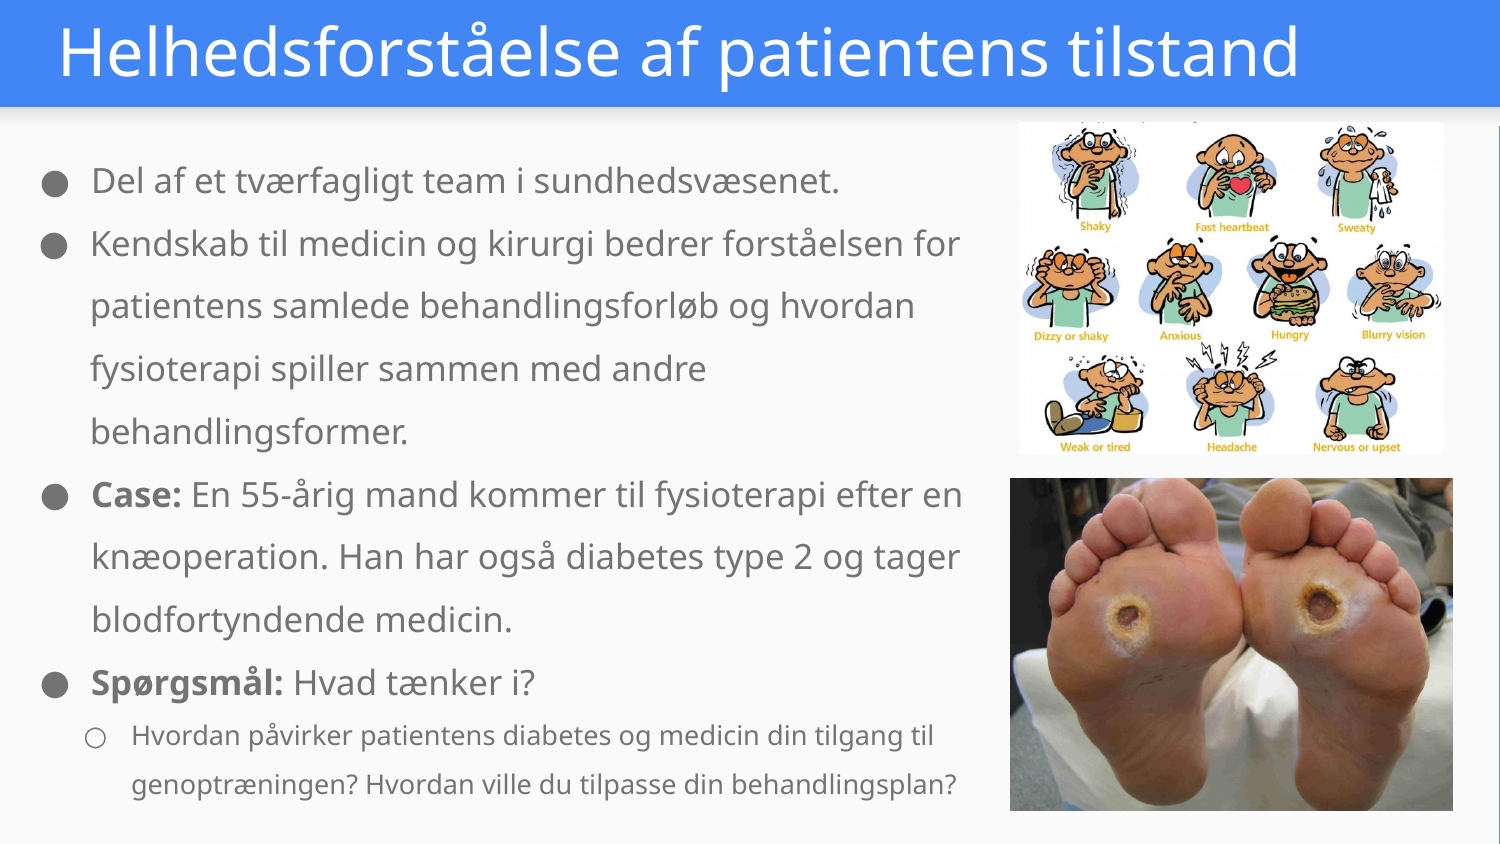

# Helhedsforståelse af patientens tilstand
Del af et tværfagligt team i sundhedsvæsenet.
Kendskab til medicin og kirurgi bedrer forståelsen for patientens samlede behandlingsforløb og hvordan fysioterapi spiller sammen med andre behandlingsformer.
Case: En 55-årig mand kommer til fysioterapi efter en knæoperation. Han har også diabetes type 2 og tager blodfortyndende medicin.
Spørgsmål: Hvad tænker i?
Hvordan påvirker patientens diabetes og medicin din tilgang til genoptræningen? Hvordan ville du tilpasse din behandlingsplan?